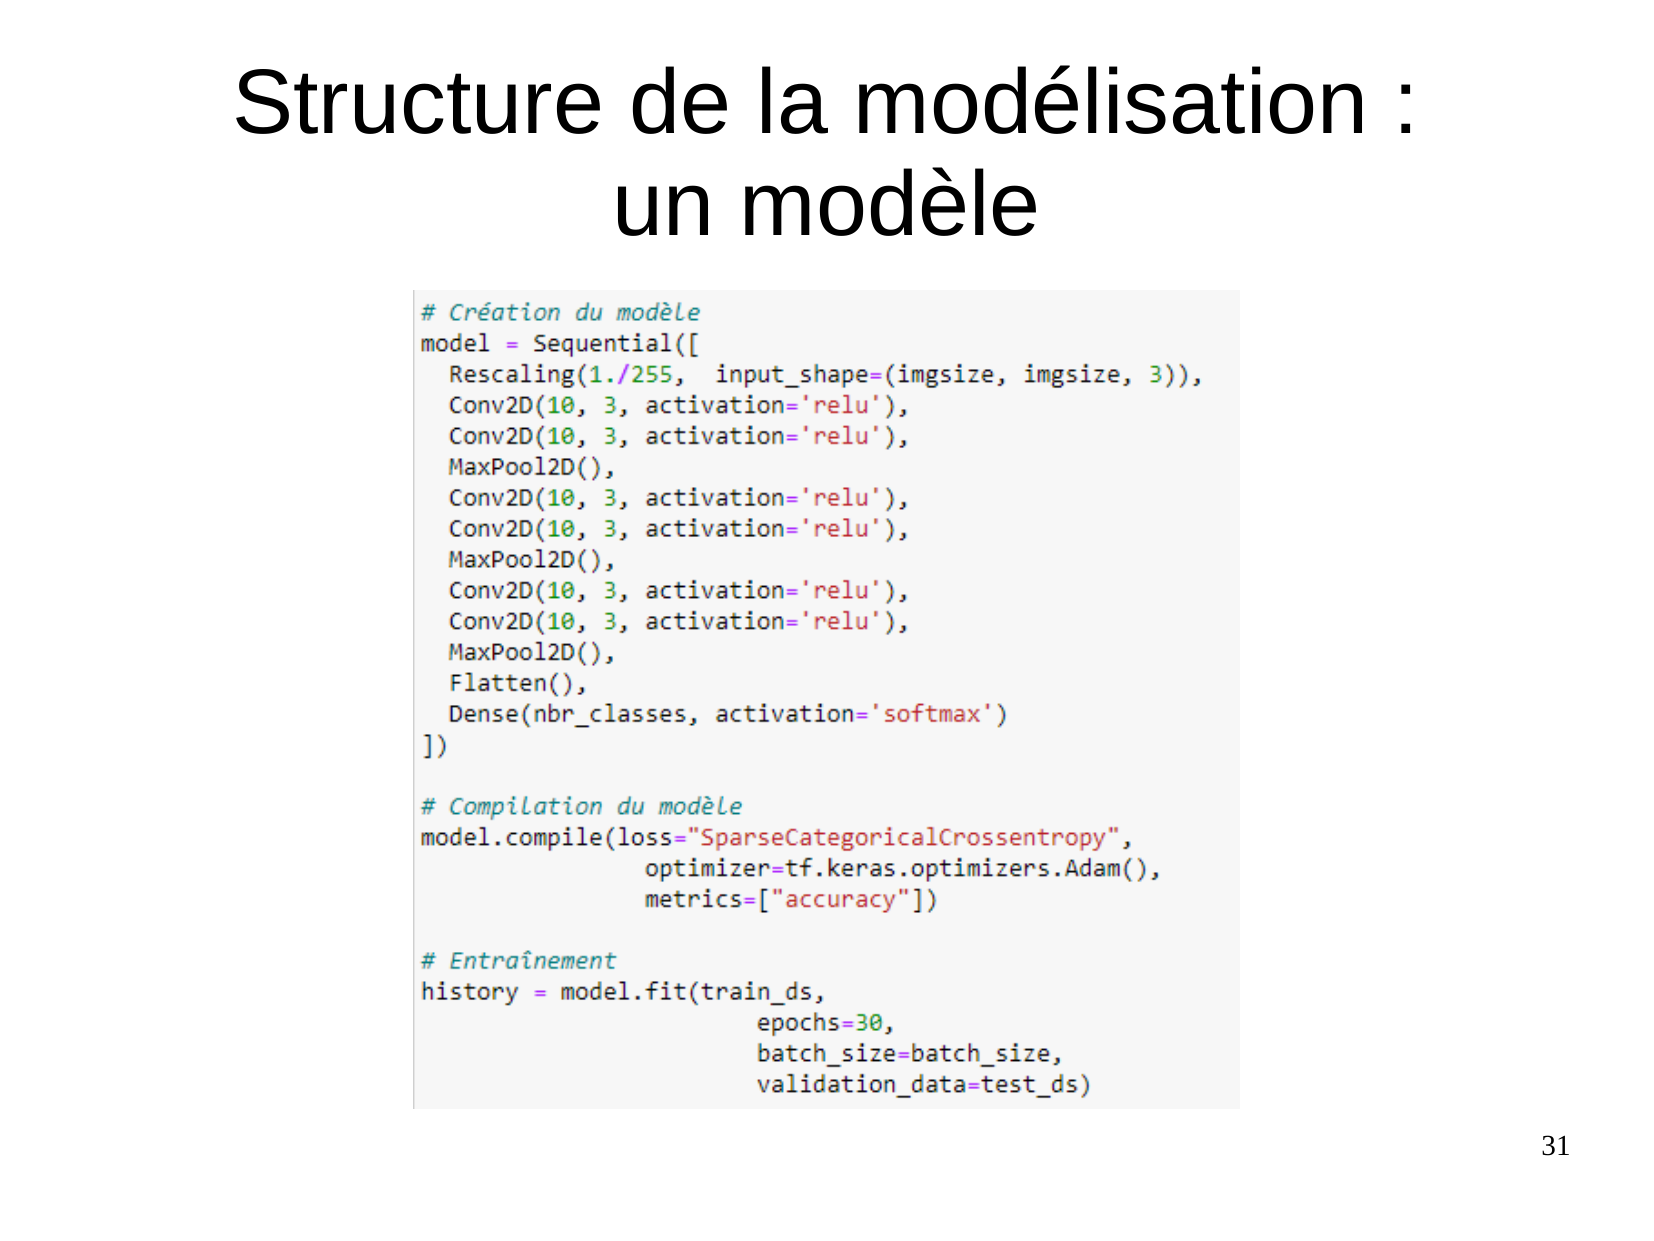

# Structure de la modélisation : un modèle
31